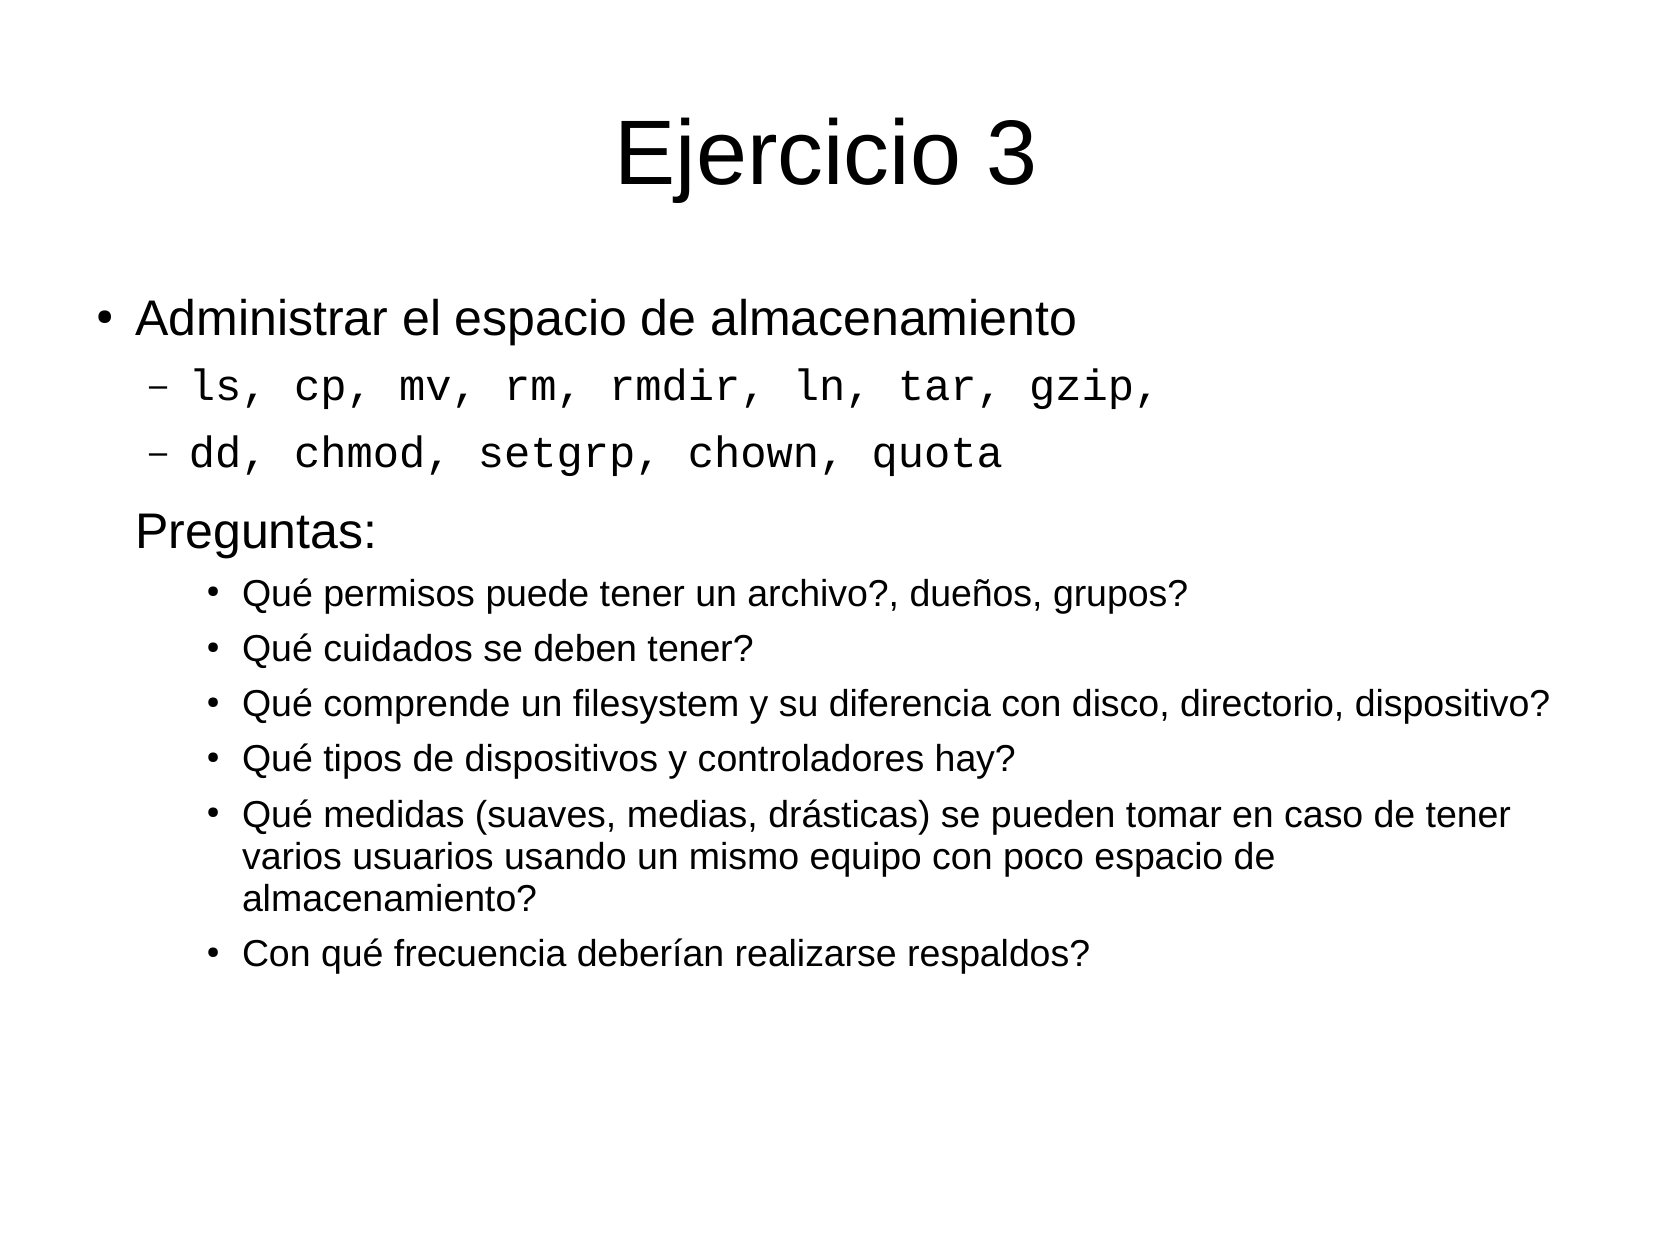

# Ejercicio 3
Administrar el espacio de almacenamiento
ls, cp, mv, rm, rmdir, ln, tar, gzip,
dd, chmod, setgrp, chown, quota
Preguntas:
Qué permisos puede tener un archivo?, dueños, grupos?
Qué cuidados se deben tener?
Qué comprende un filesystem y su diferencia con disco, directorio, dispositivo?
Qué tipos de dispositivos y controladores hay?
Qué medidas (suaves, medias, drásticas) se pueden tomar en caso de tener varios usuarios usando un mismo equipo con poco espacio de almacenamiento?
Con qué frecuencia deberían realizarse respaldos?